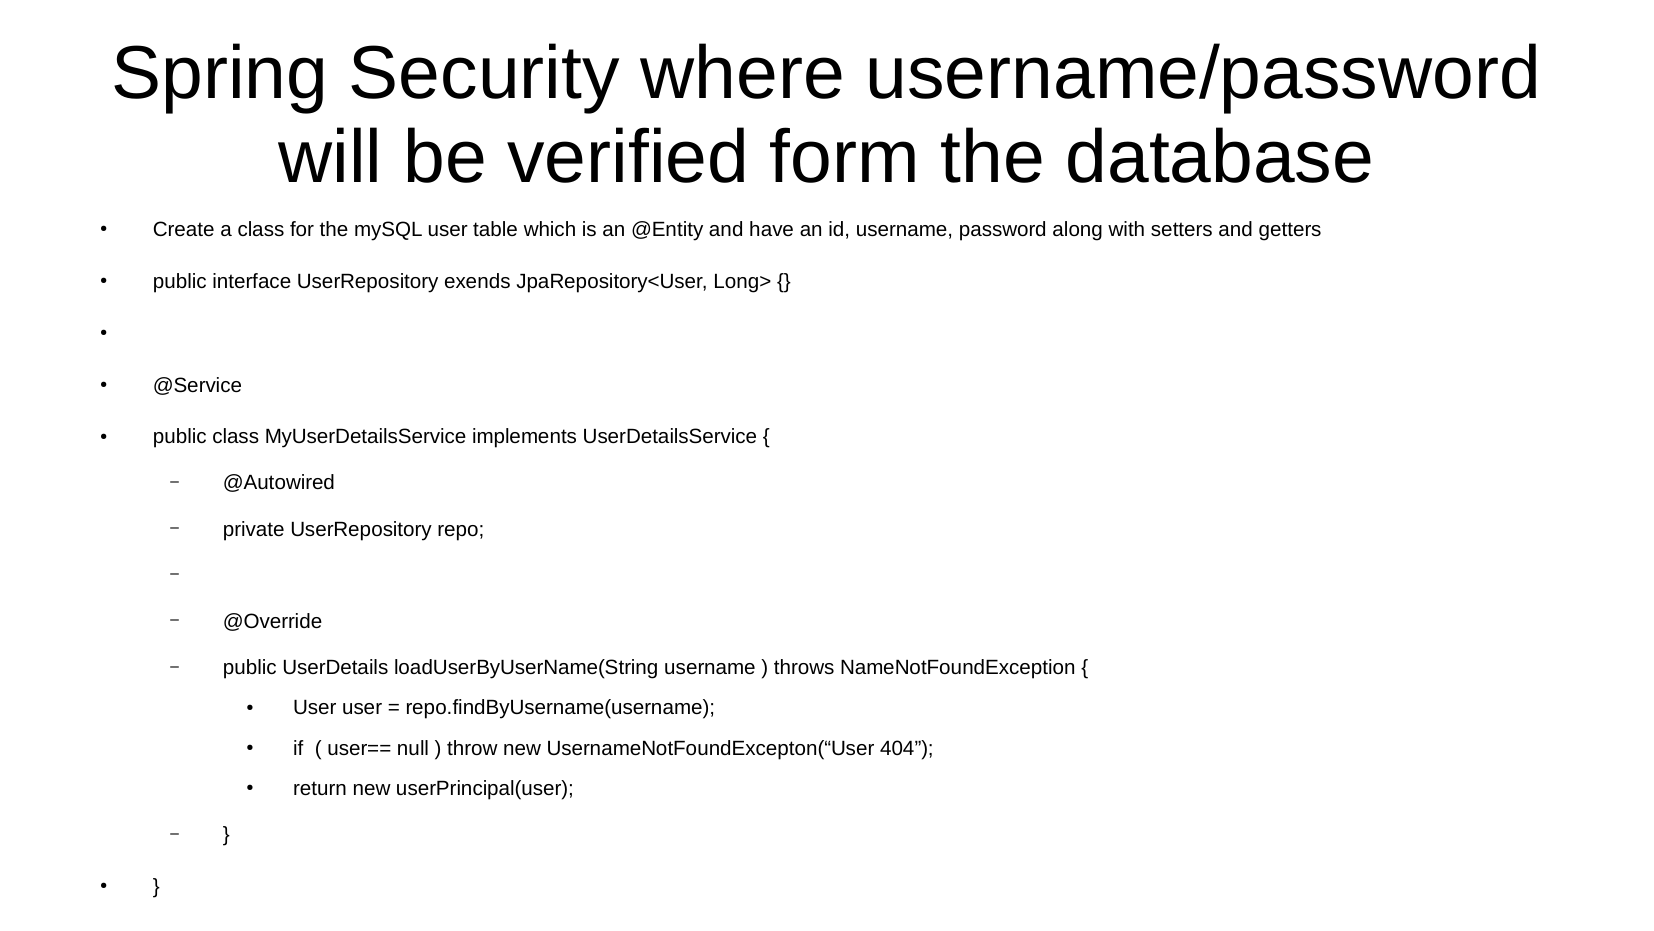

# Spring Security where username/password will be verified form the database
Create a class for the mySQL user table which is an @Entity and have an id, username, password along with setters and getters
public interface UserRepository exends JpaRepository<User, Long> {}
@Service
public class MyUserDetailsService implements UserDetailsService {
@Autowired
private UserRepository repo;
@Override
public UserDetails loadUserByUserName(String username ) throws NameNotFoundException {
User user = repo.findByUsername(username);
if ( user== null ) throw new UsernameNotFoundExcepton(“User 404”);
return new userPrincipal(user);
}
}